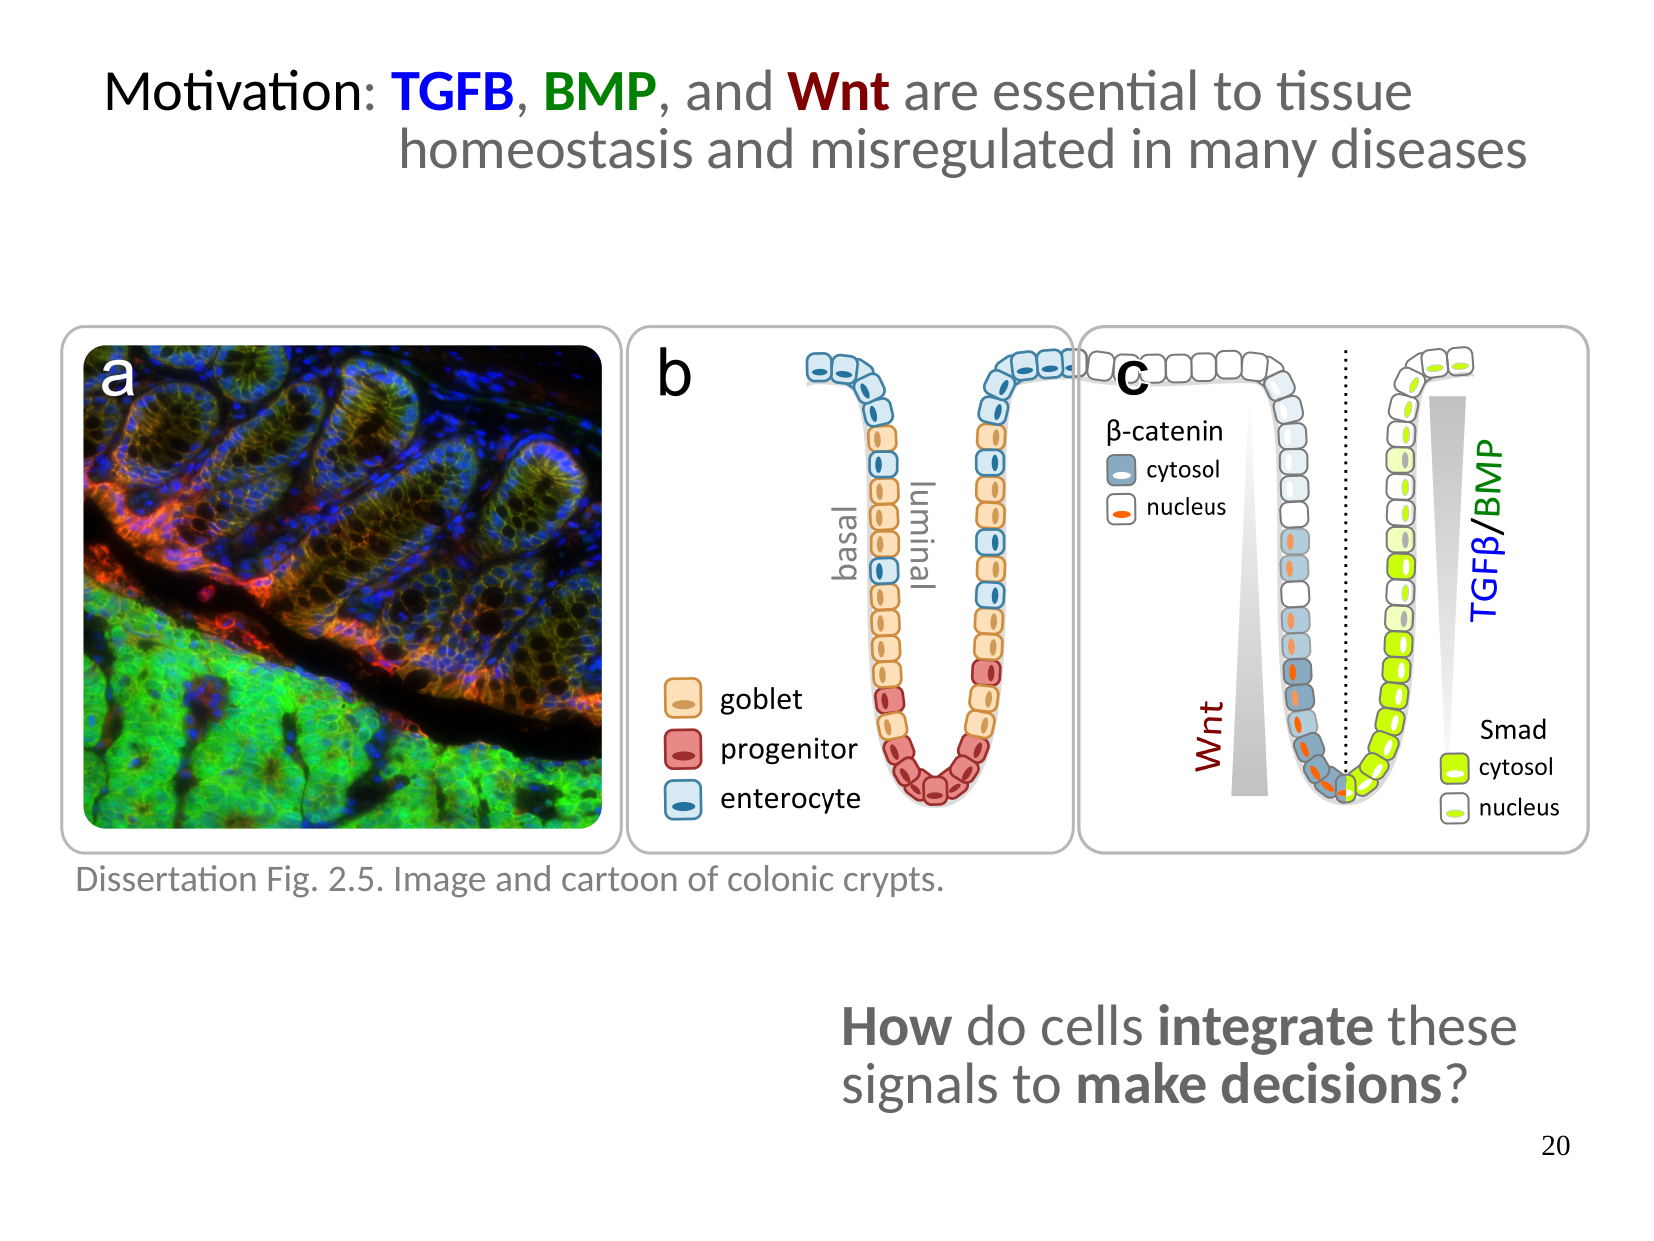

Motivation: TGFB, BMP, and Wnt are essential to tissue
				homeostasis and misregulated in many diseases
Dissertation Fig. 2.5. Image and cartoon of colonic crypts.
How do cells integrate these signals to make decisions?
20